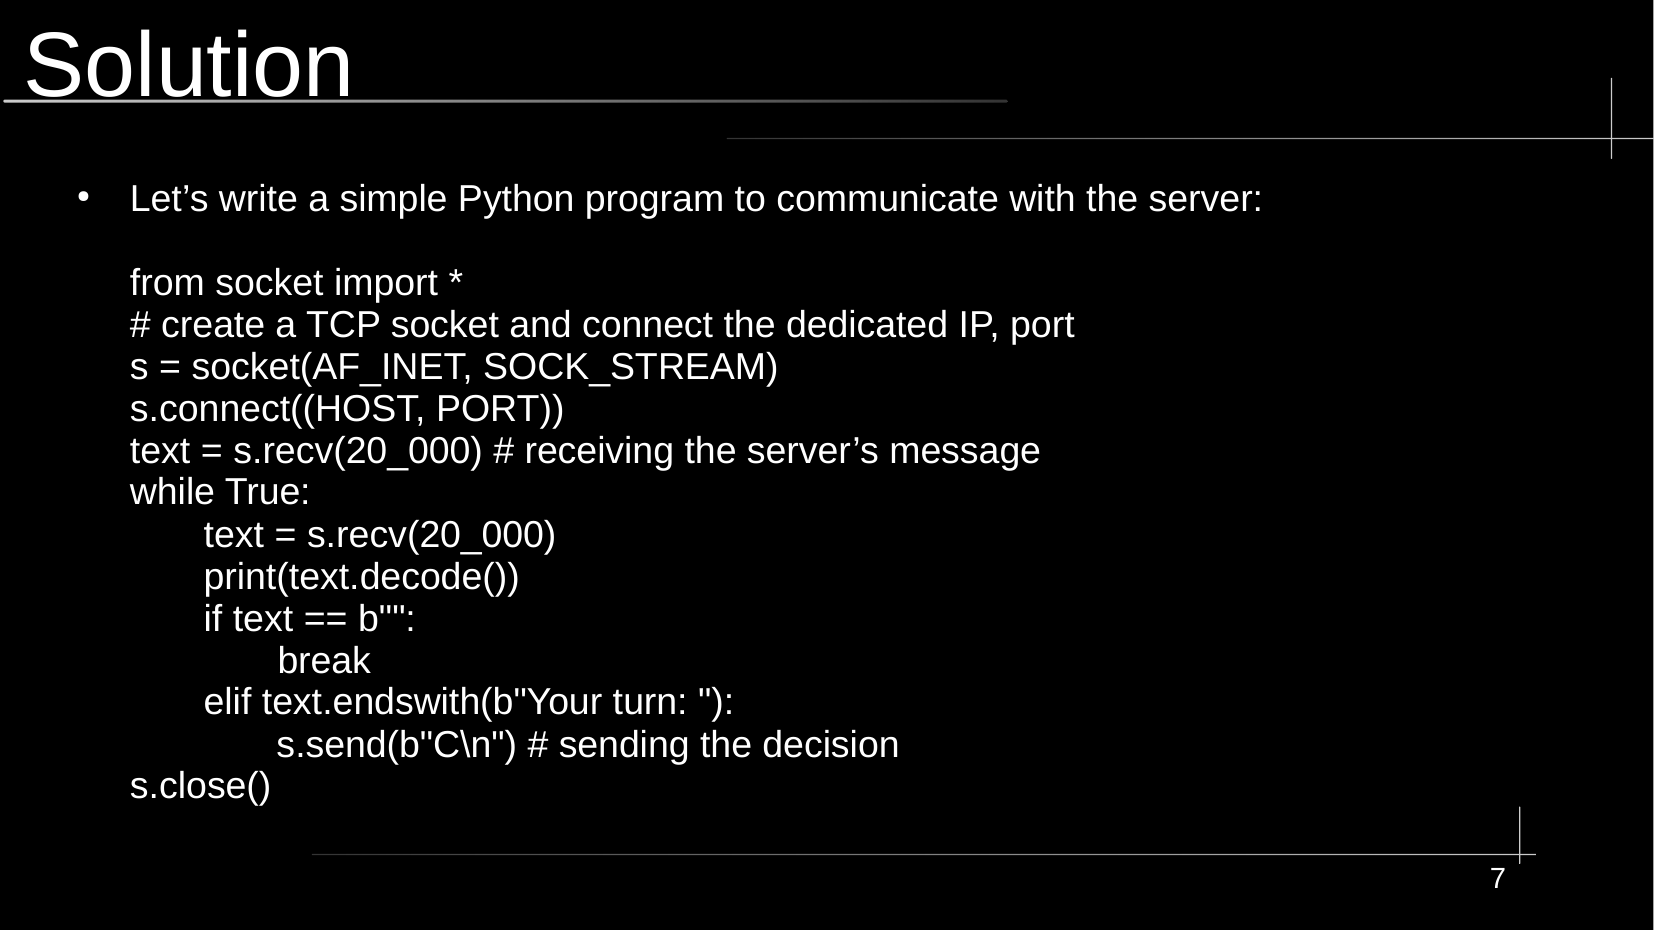

# Solution
Let’s write a simple Python program to communicate with the server:
from socket import *
# create a TCP socket and connect the dedicated IP, port
s = socket(AF_INET, SOCK_STREAM)
s.connect((HOST, PORT))
text = s.recv(20_000) # receiving the server’s message
while True:
	text = s.recv(20_000)
	print(text.decode())
	if text == b"":
		break
	elif text.endswith(b"Your turn: "):
 s.send(b"C\n") # sending the decision
s.close()
7